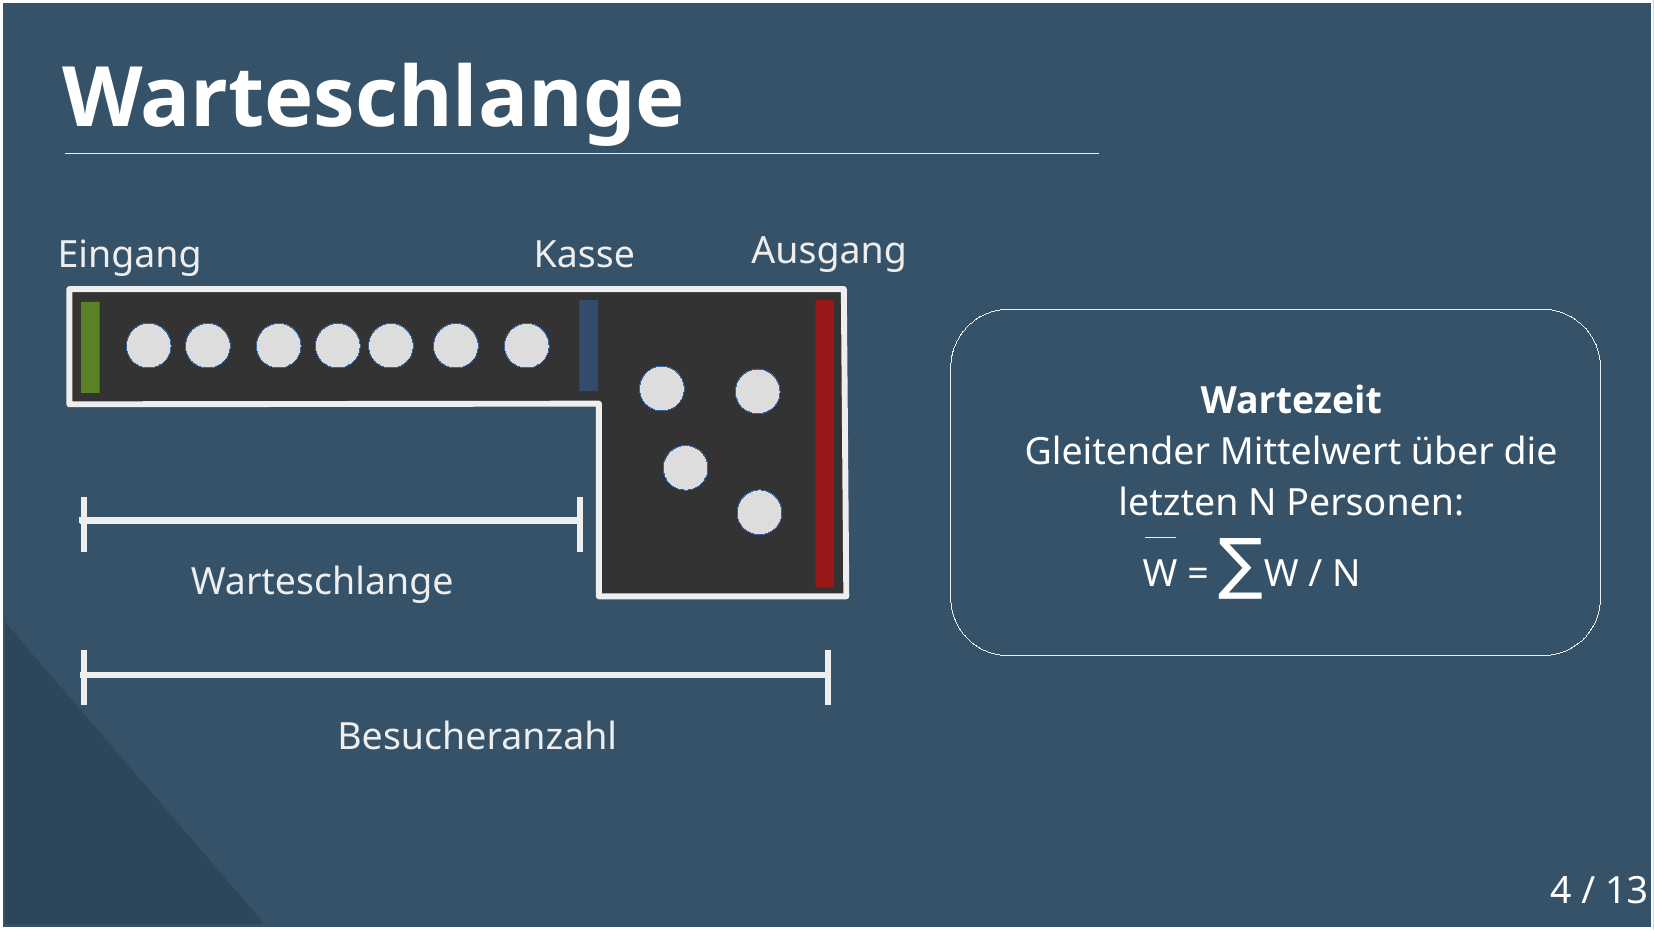

Warteschlange
Ausgang
Kasse
Eingang
Warteschlange
Besucheranzahl
Wartezeit
Gleitender Mittelwert über die
letzten N Personen:
W = ∑W / N